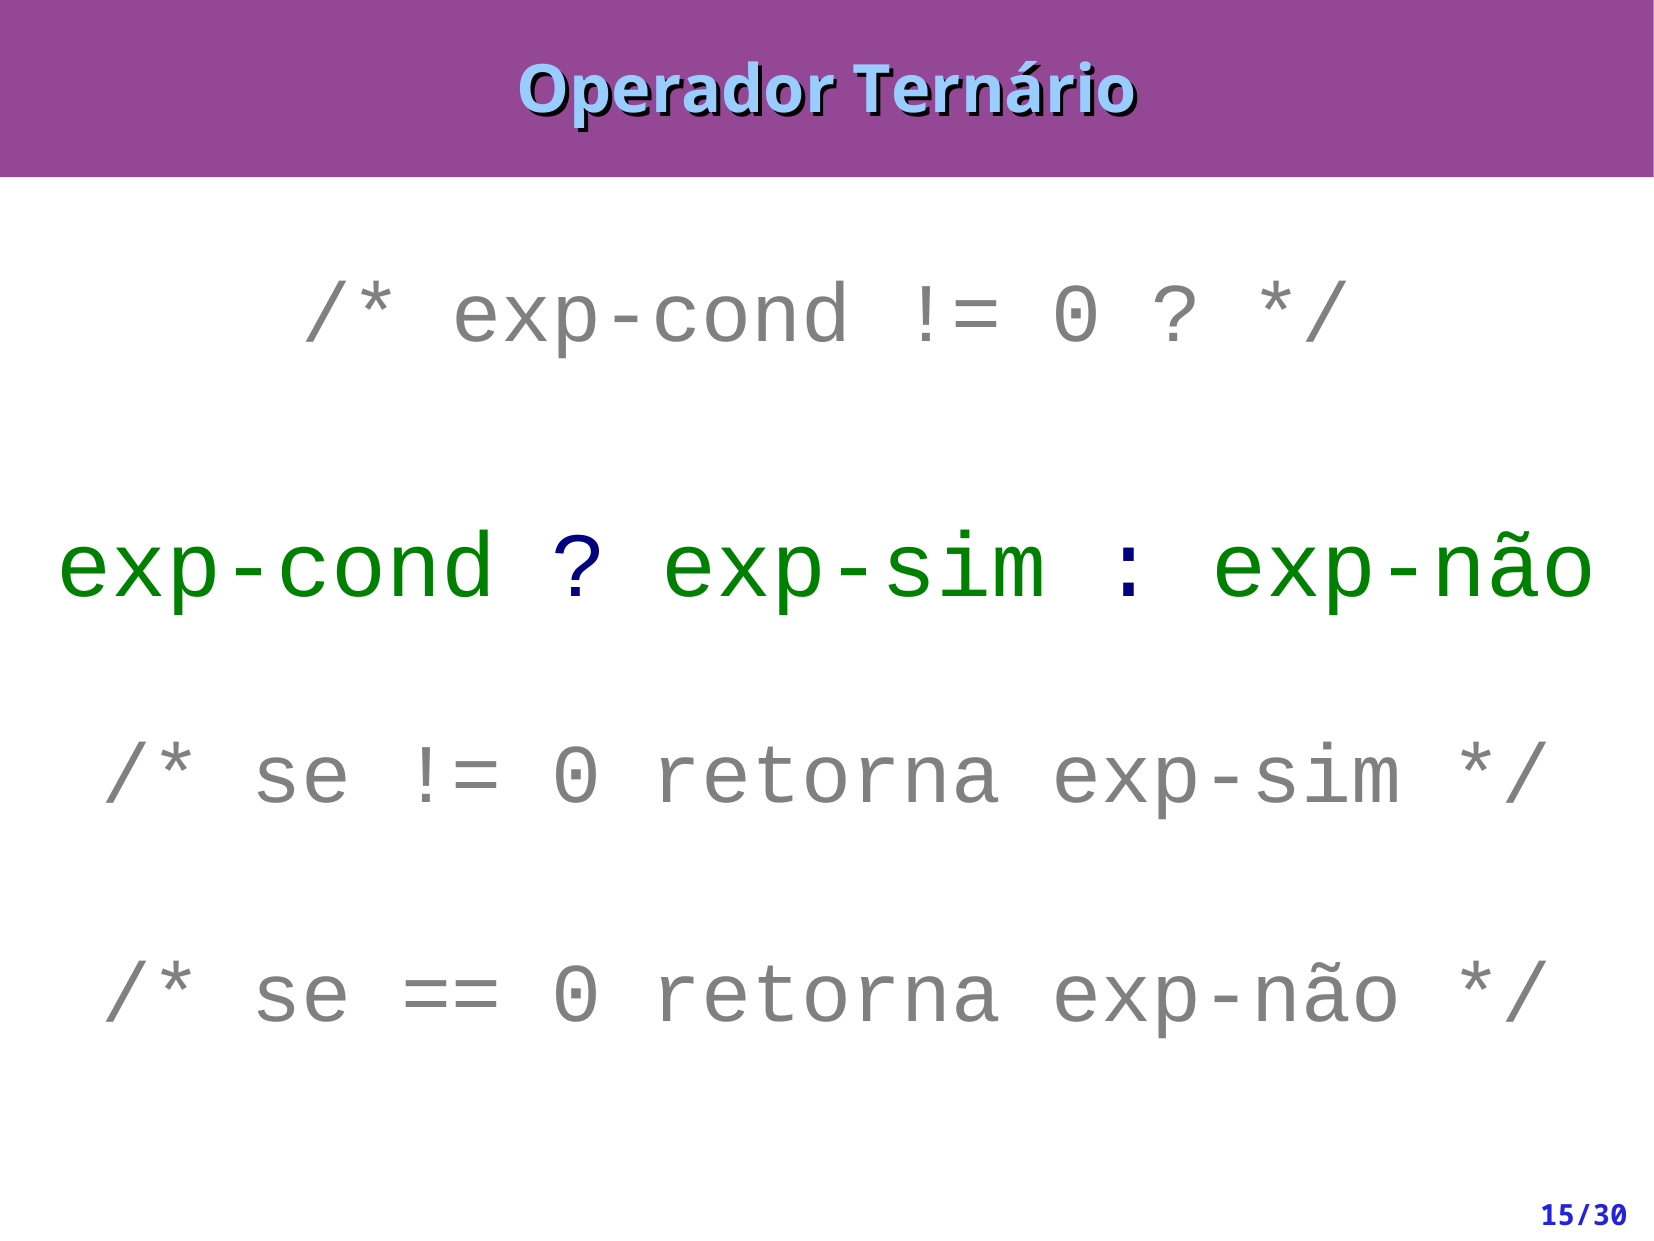

# Operador Ternário
/* exp-cond != 0 ? */
exp-cond ? exp-sim : exp-não
/* se != 0 retorna exp-sim */
/* se == 0 retorna exp-não */
15